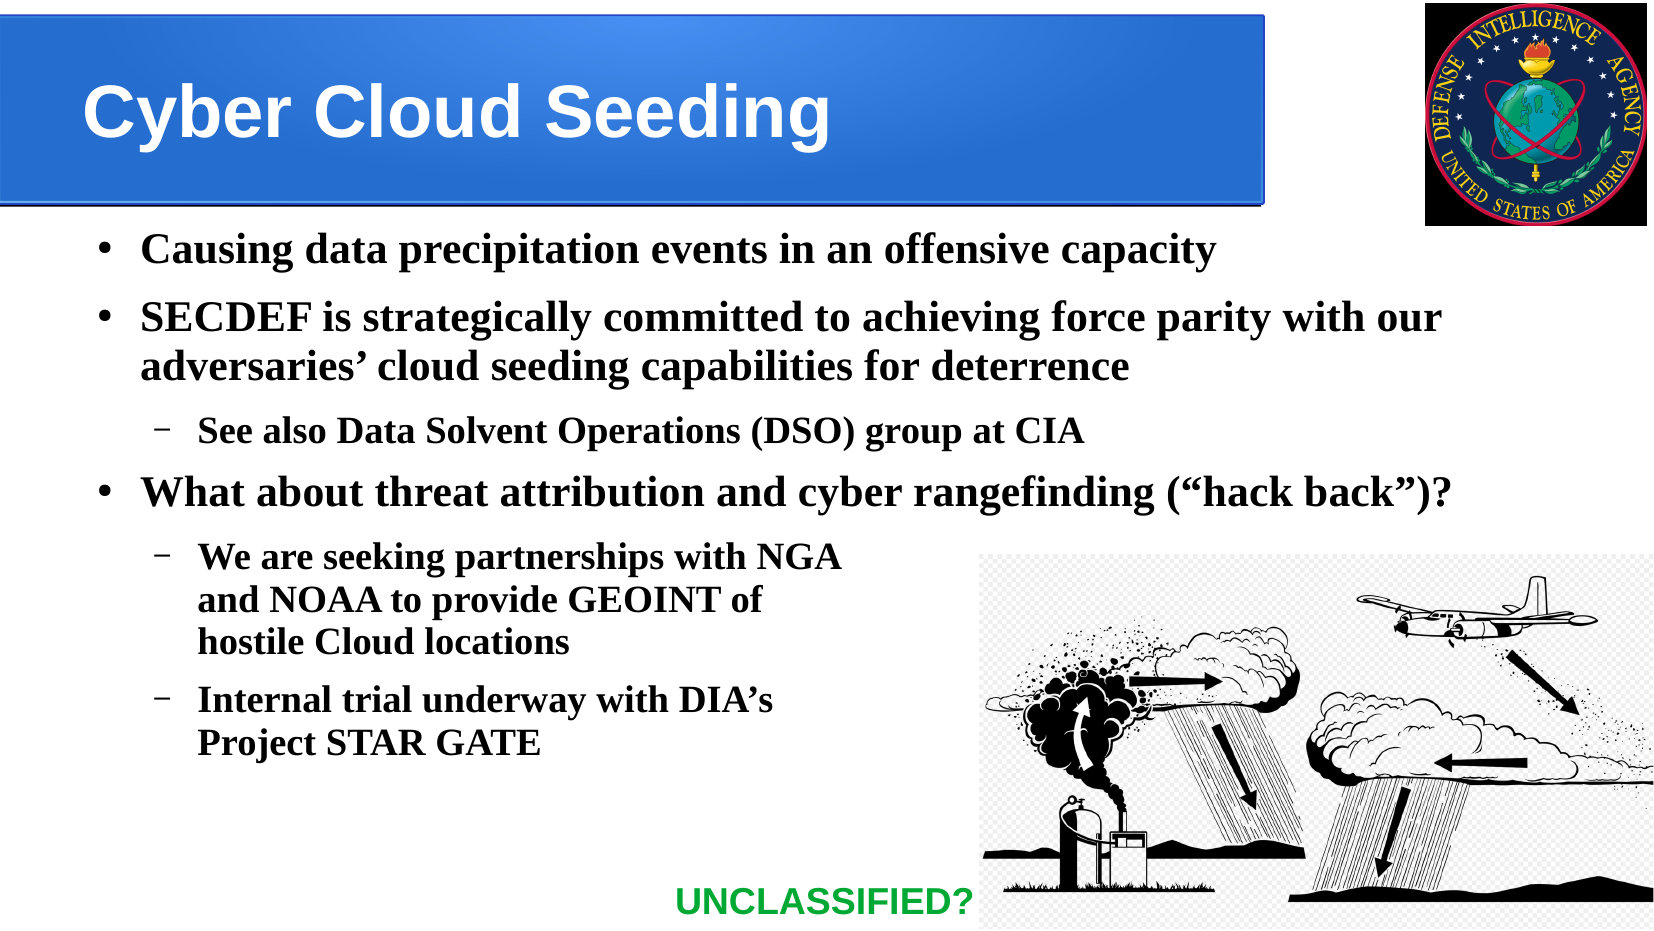

# Cyber Cloud Seeding
Causing data precipitation events in an offensive capacity
SECDEF is strategically committed to achieving force parity with our adversaries’ cloud seeding capabilities for deterrence
See also Data Solvent Operations (DSO) group at CIA
What about threat attribution and cyber rangefinding (“hack back”)?
We are seeking partnerships with NGA
and NOAA to provide GEOINT of
hostile Cloud locations
Internal trial underway with DIA’s
Project STAR GATE
UNCLASSIFIED?